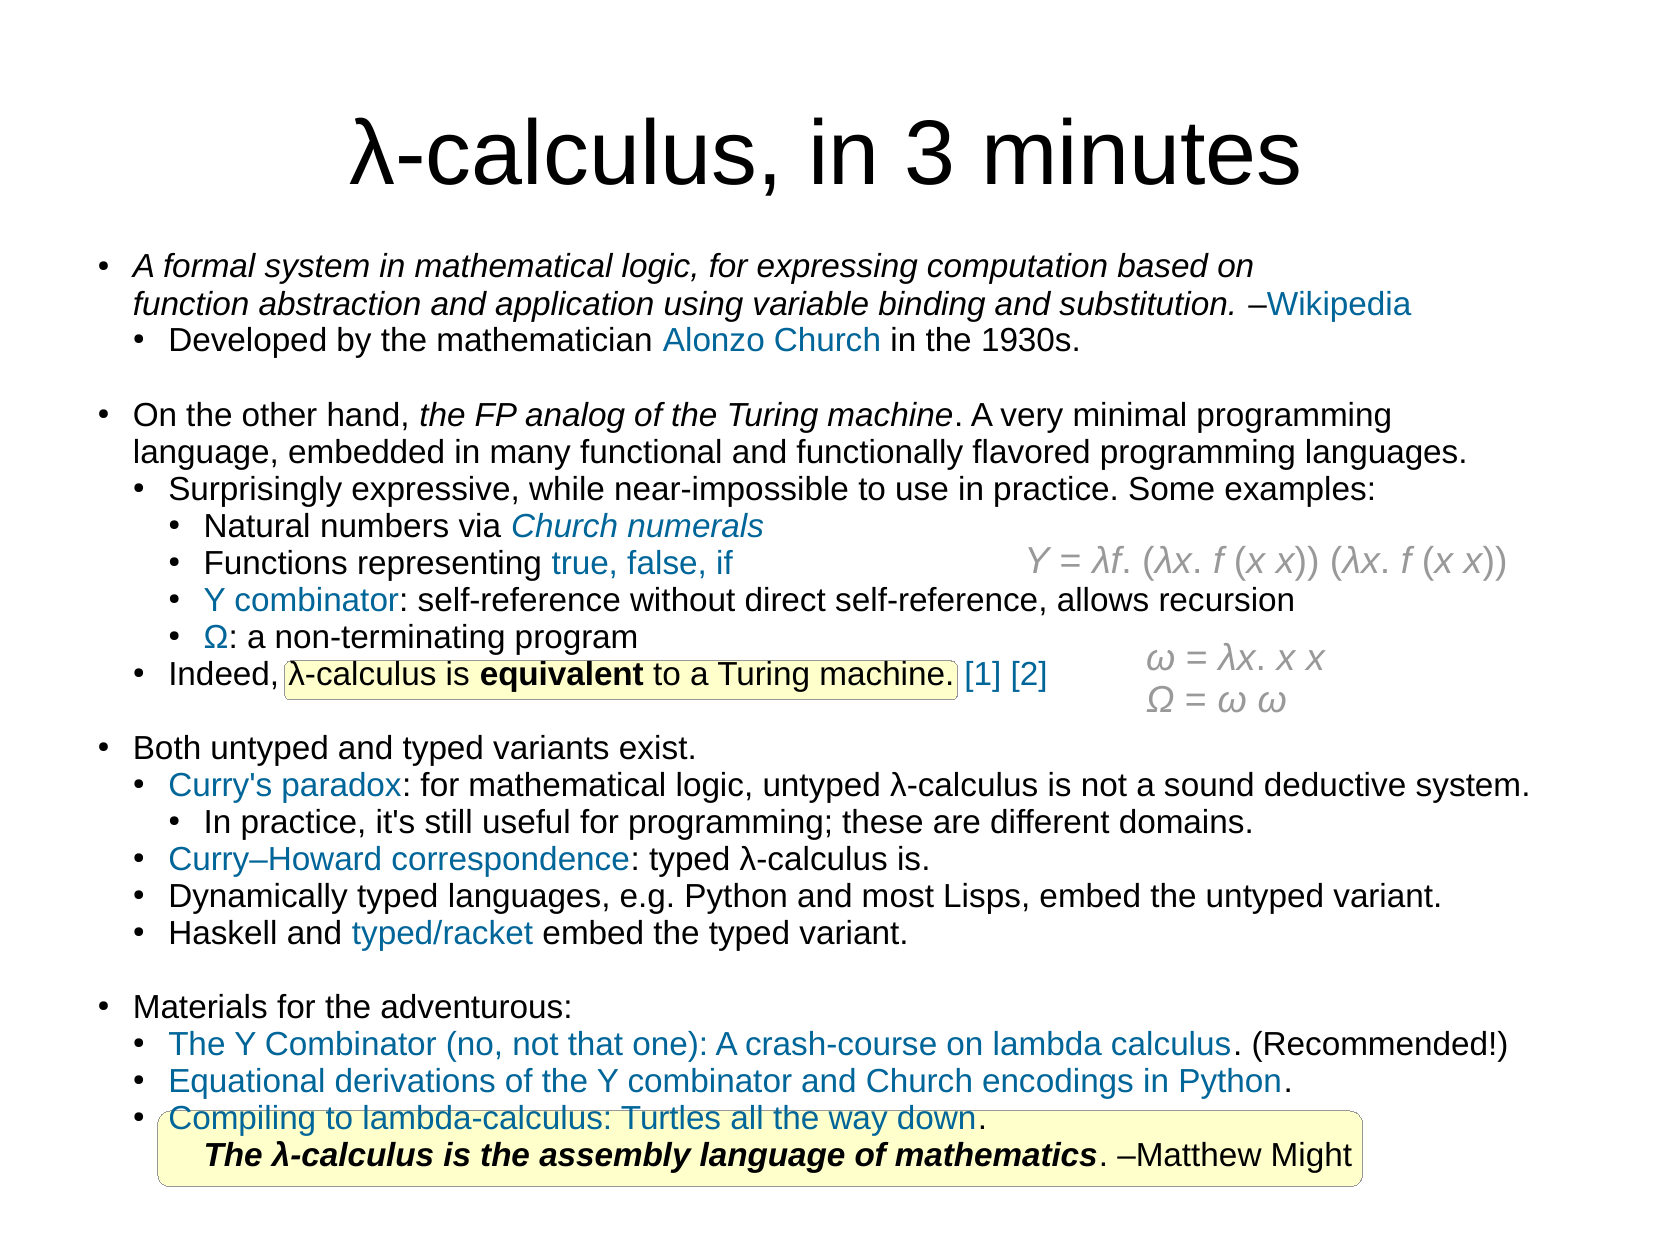

# λ-calculus, in 3 minutes
A formal system in mathematical logic, for expressing computation based on
function abstraction and application using variable binding and substitution. –Wikipedia
Developed by the mathematician Alonzo Church in the 1930s.
On the other hand, the FP analog of the Turing machine. A very minimal programming language, embedded in many functional and functionally flavored programming languages.
Surprisingly expressive, while near-impossible to use in practice. Some examples:
Natural numbers via Church numerals
Functions representing true, false, if
Y combinator: self-reference without direct self-reference, allows recursion
Ω: a non-terminating program
Indeed, λ-calculus is equivalent to a Turing machine. [1] [2]
Both untyped and typed variants exist.
Curry's paradox: for mathematical logic, untyped λ-calculus is not a sound deductive system.
In practice, it's still useful for programming; these are different domains.
Curry–Howard correspondence: typed λ-calculus is.
Dynamically typed languages, e.g. Python and most Lisps, embed the untyped variant.
Haskell and typed/racket embed the typed variant.
Materials for the adventurous:
The Y Combinator (no, not that one): A crash-course on lambda calculus. (Recommended!)
Equational derivations of the Y combinator and Church encodings in Python.
Compiling to lambda-calculus: Turtles all the way down.
The λ-calculus is the assembly language of mathematics. –Matthew Might
Y = λf. (λx. f (x x)) (λx. f (x x))
ω = λx. x x
Ω = ω ω